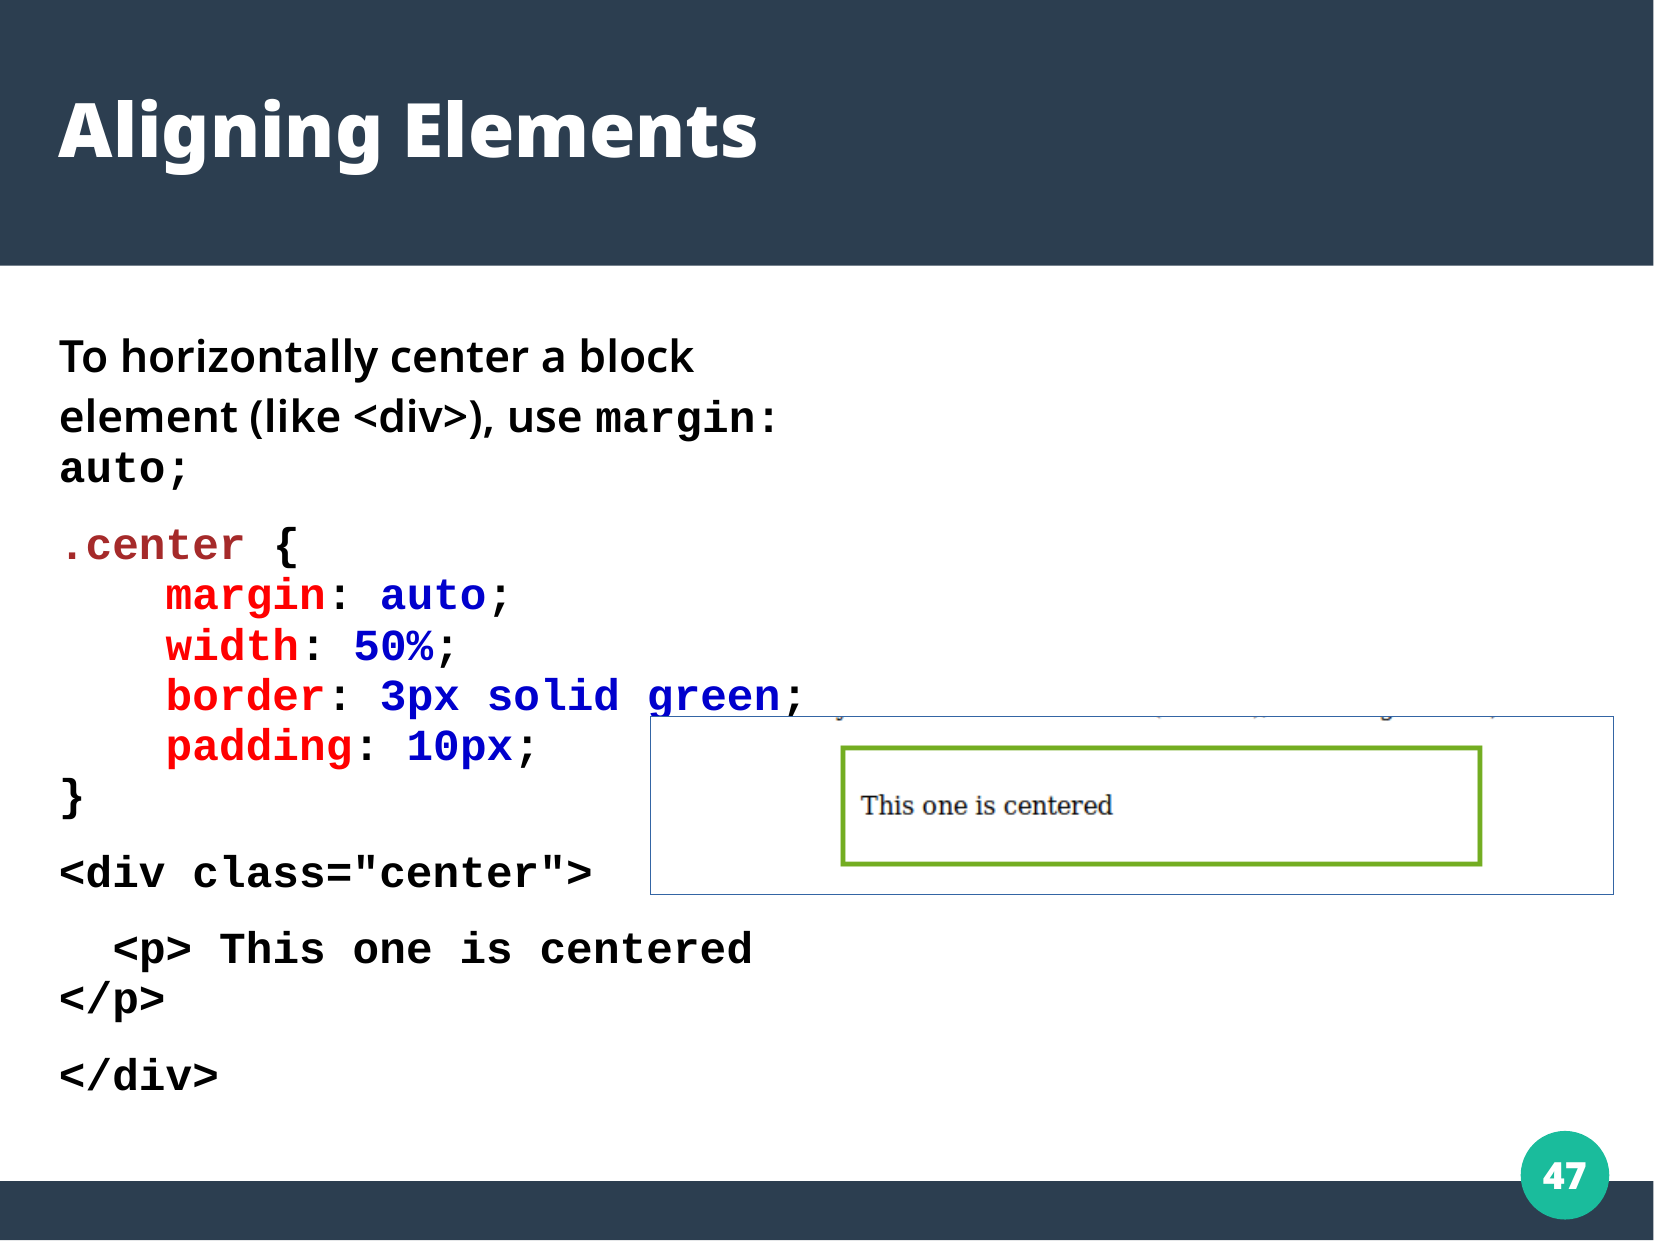

# Aligning Elements
To horizontally center a block element (like <div>), use margin: auto;
.center {
    margin: auto;
    width: 50%;
    border: 3px solid green;
    padding: 10px;
}
<div class="center">
 <p> This one is centered </p>
</div>
47